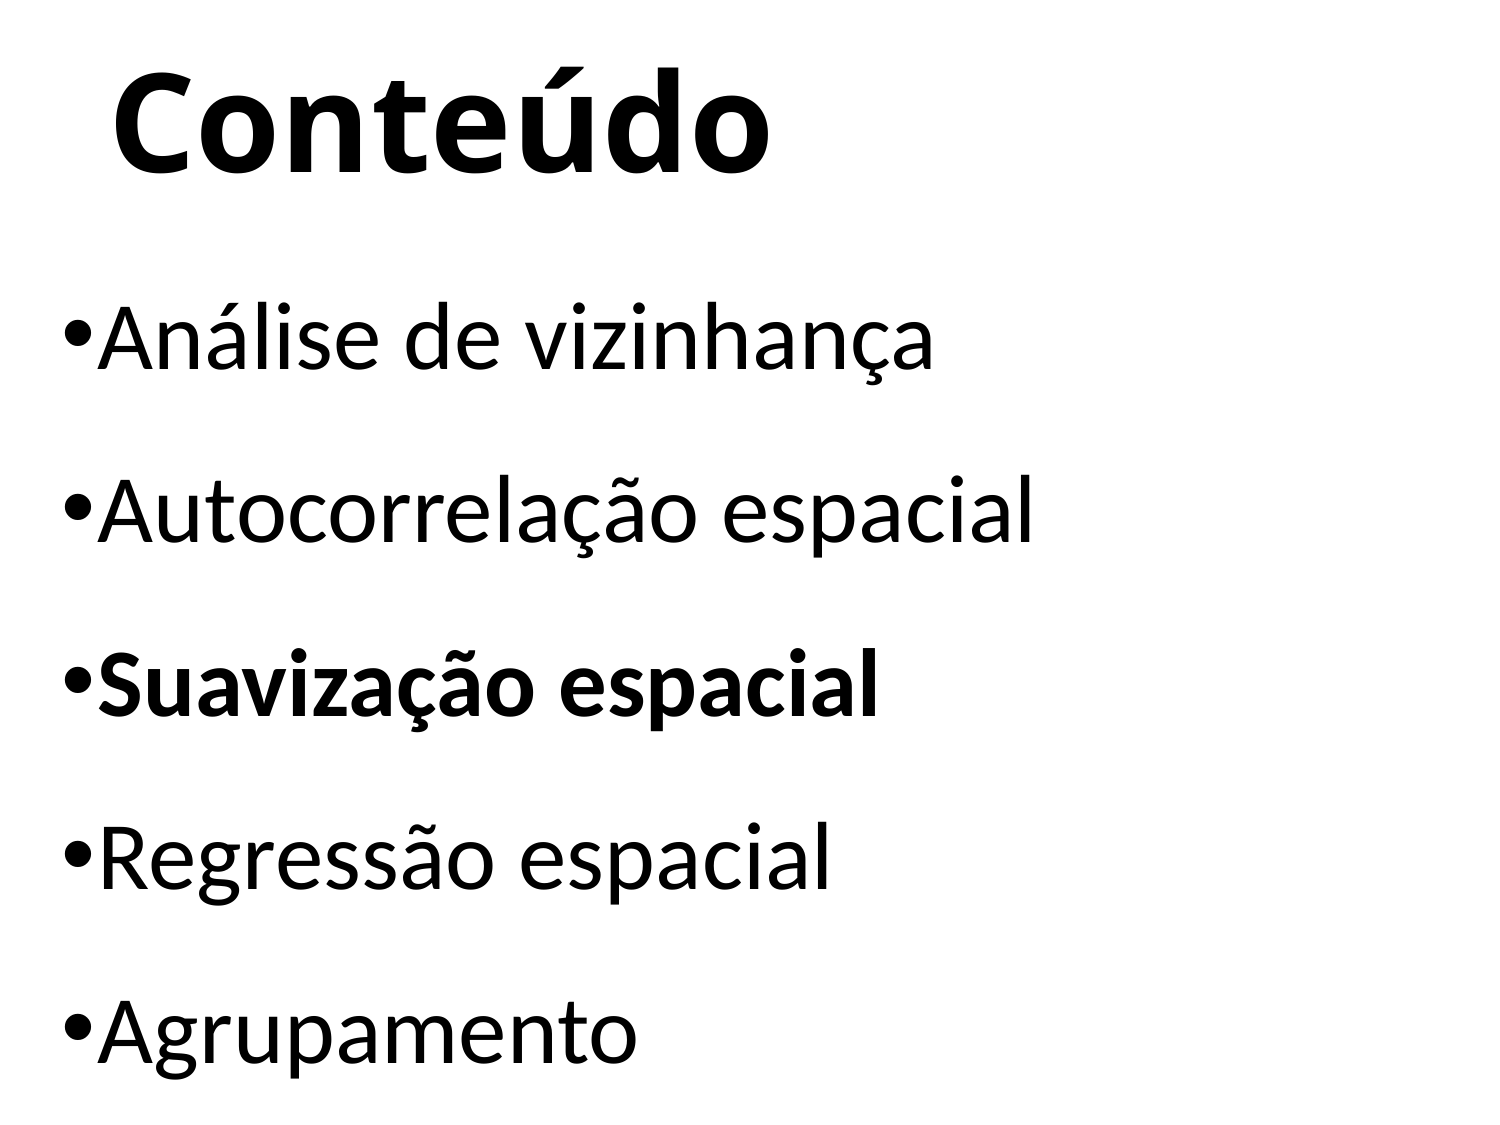

# Conteúdo
Análise de vizinhança
Autocorrelação espacial
Suavização espacial
Regressão espacial
Agrupamento